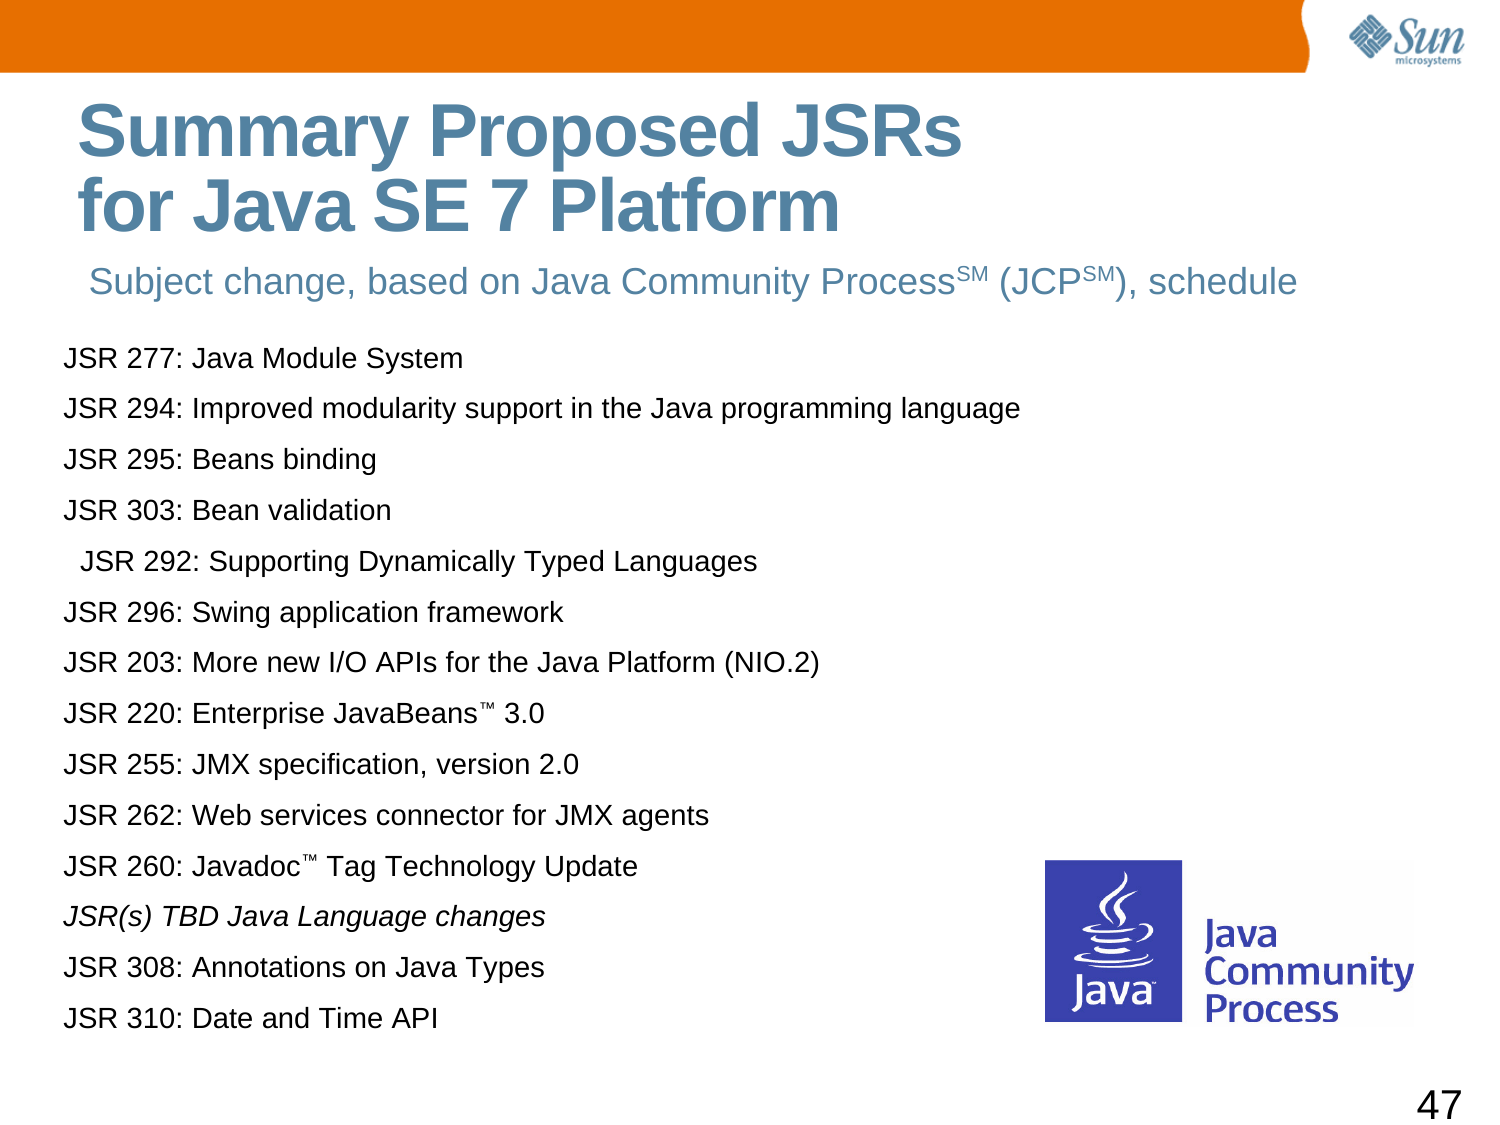

# Summary Proposed JSRs for Java SE 7 Platform
Subject change, based on Java Community ProcessSM (JCPSM), schedule
JSR 277: Java Module System
JSR 294: Improved modularity support in the Java programming language
JSR 295: Beans binding
JSR 303: Bean validation
JSR 292: Supporting Dynamically Typed Languages
JSR 296: Swing application framework
JSR 203: More new I/O APIs for the Java Platform (NIO.2)
JSR 220: Enterprise JavaBeans™ 3.0
JSR 255: JMX specification, version 2.0
JSR 262: Web services connector for JMX agents
JSR 260: Javadoc™ Tag Technology Update
JSR(s) TBD Java Language changes
JSR 308: Annotations on Java Types
JSR 310: Date and Time API